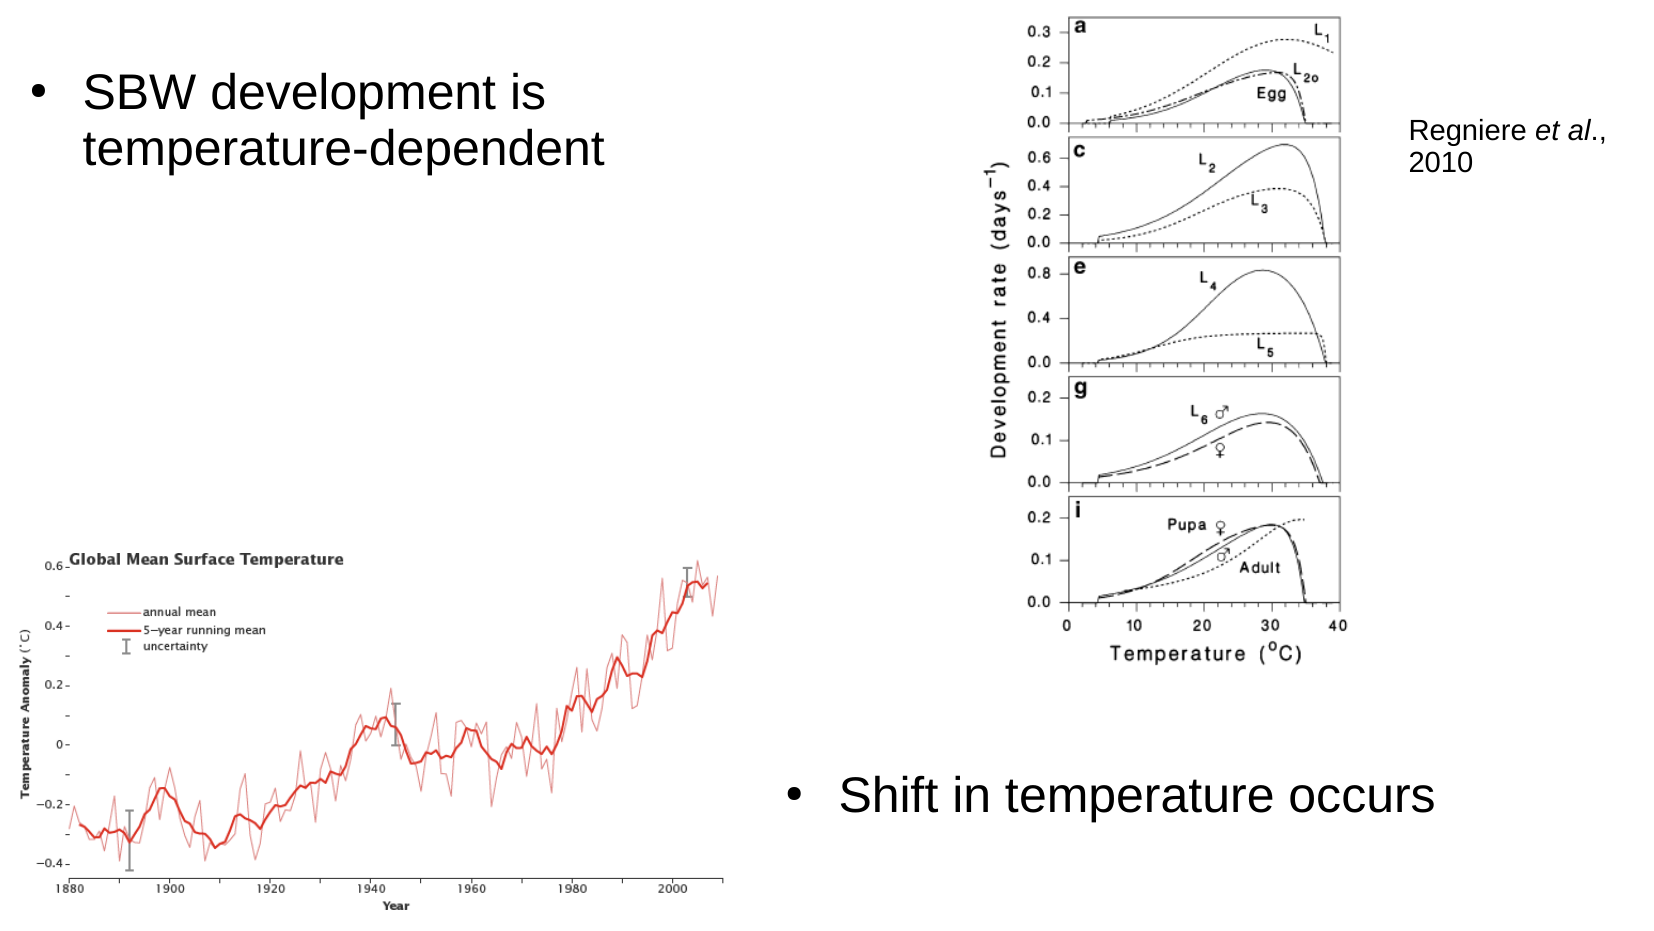

# SBW development is temperature-dependent
Regniere et al., 2010
Shift in temperature occurs